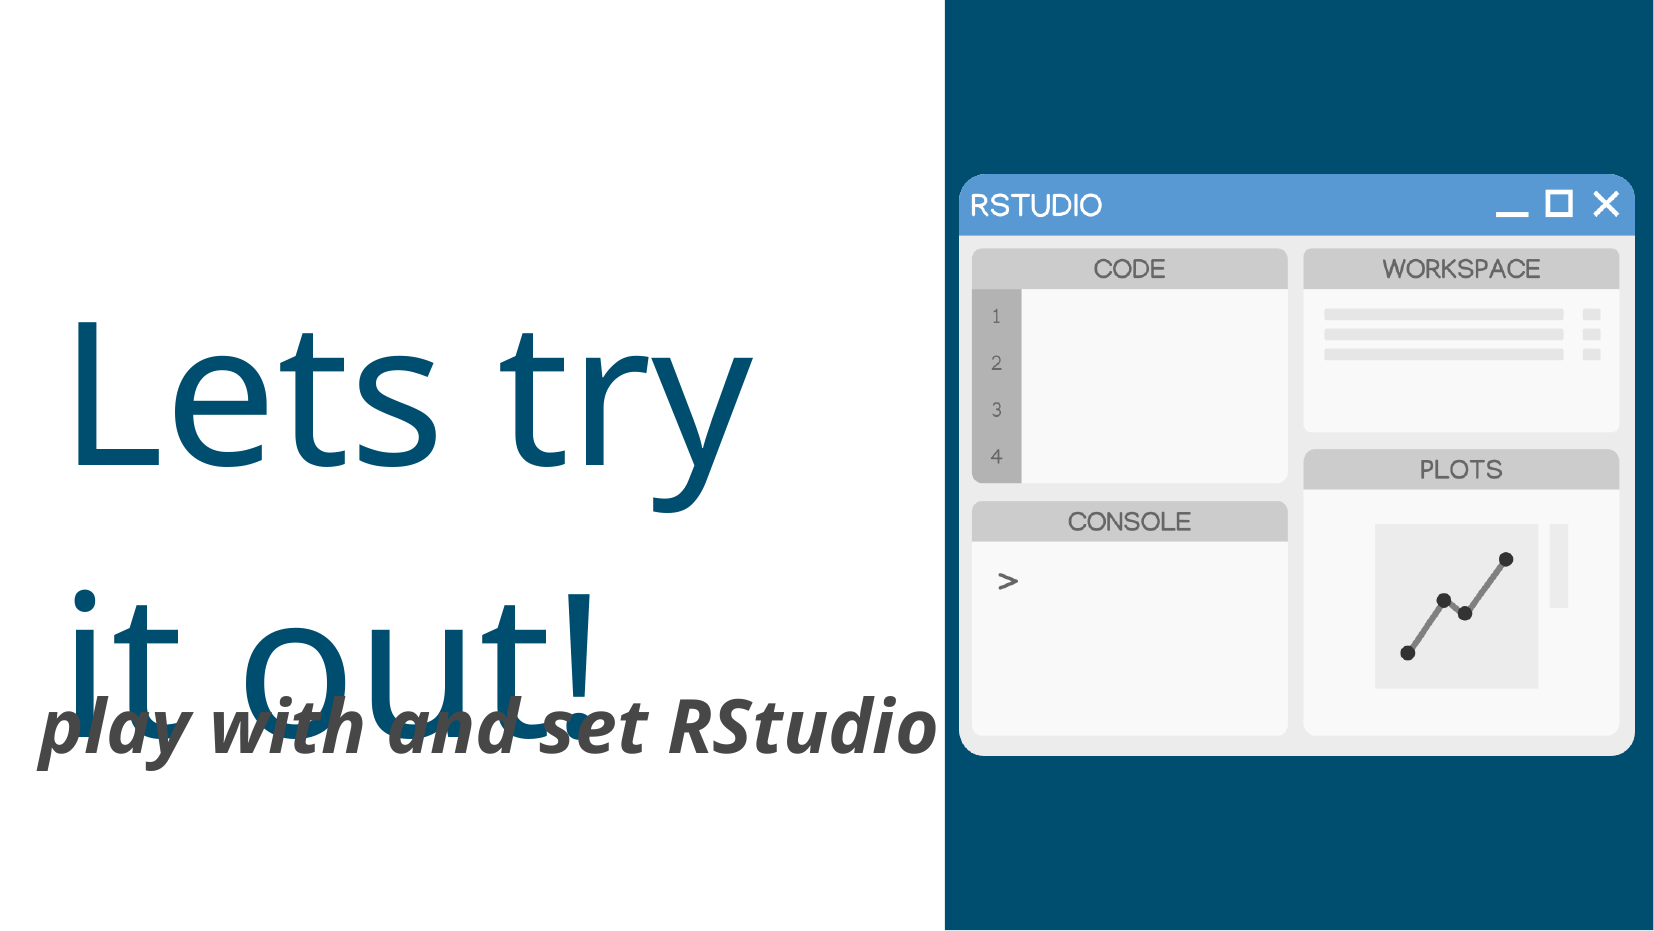

Lets try it out!
play with and set RStudio